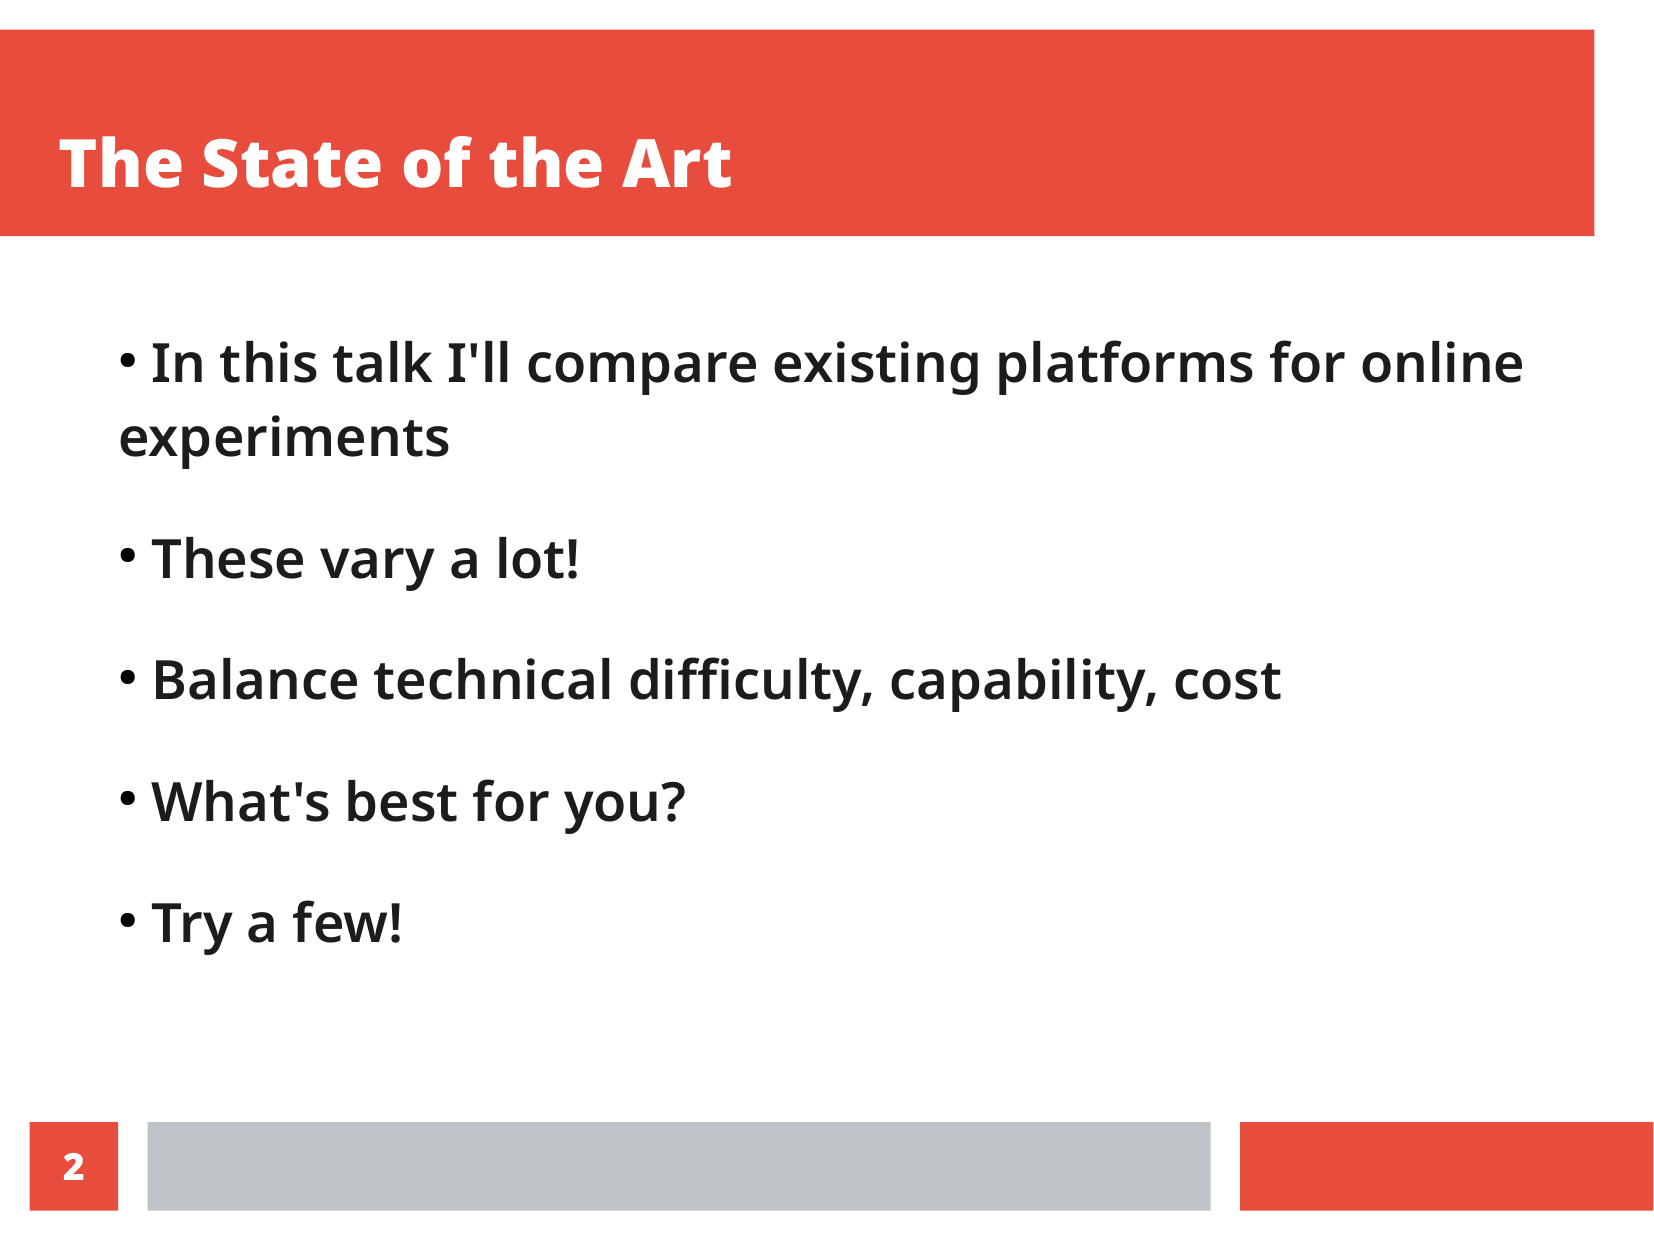

# The State of the Art
 In this talk I'll compare existing platforms for online experiments
 These vary a lot!
 Balance technical difficulty, capability, cost
 What's best for you?
 Try a few!
2